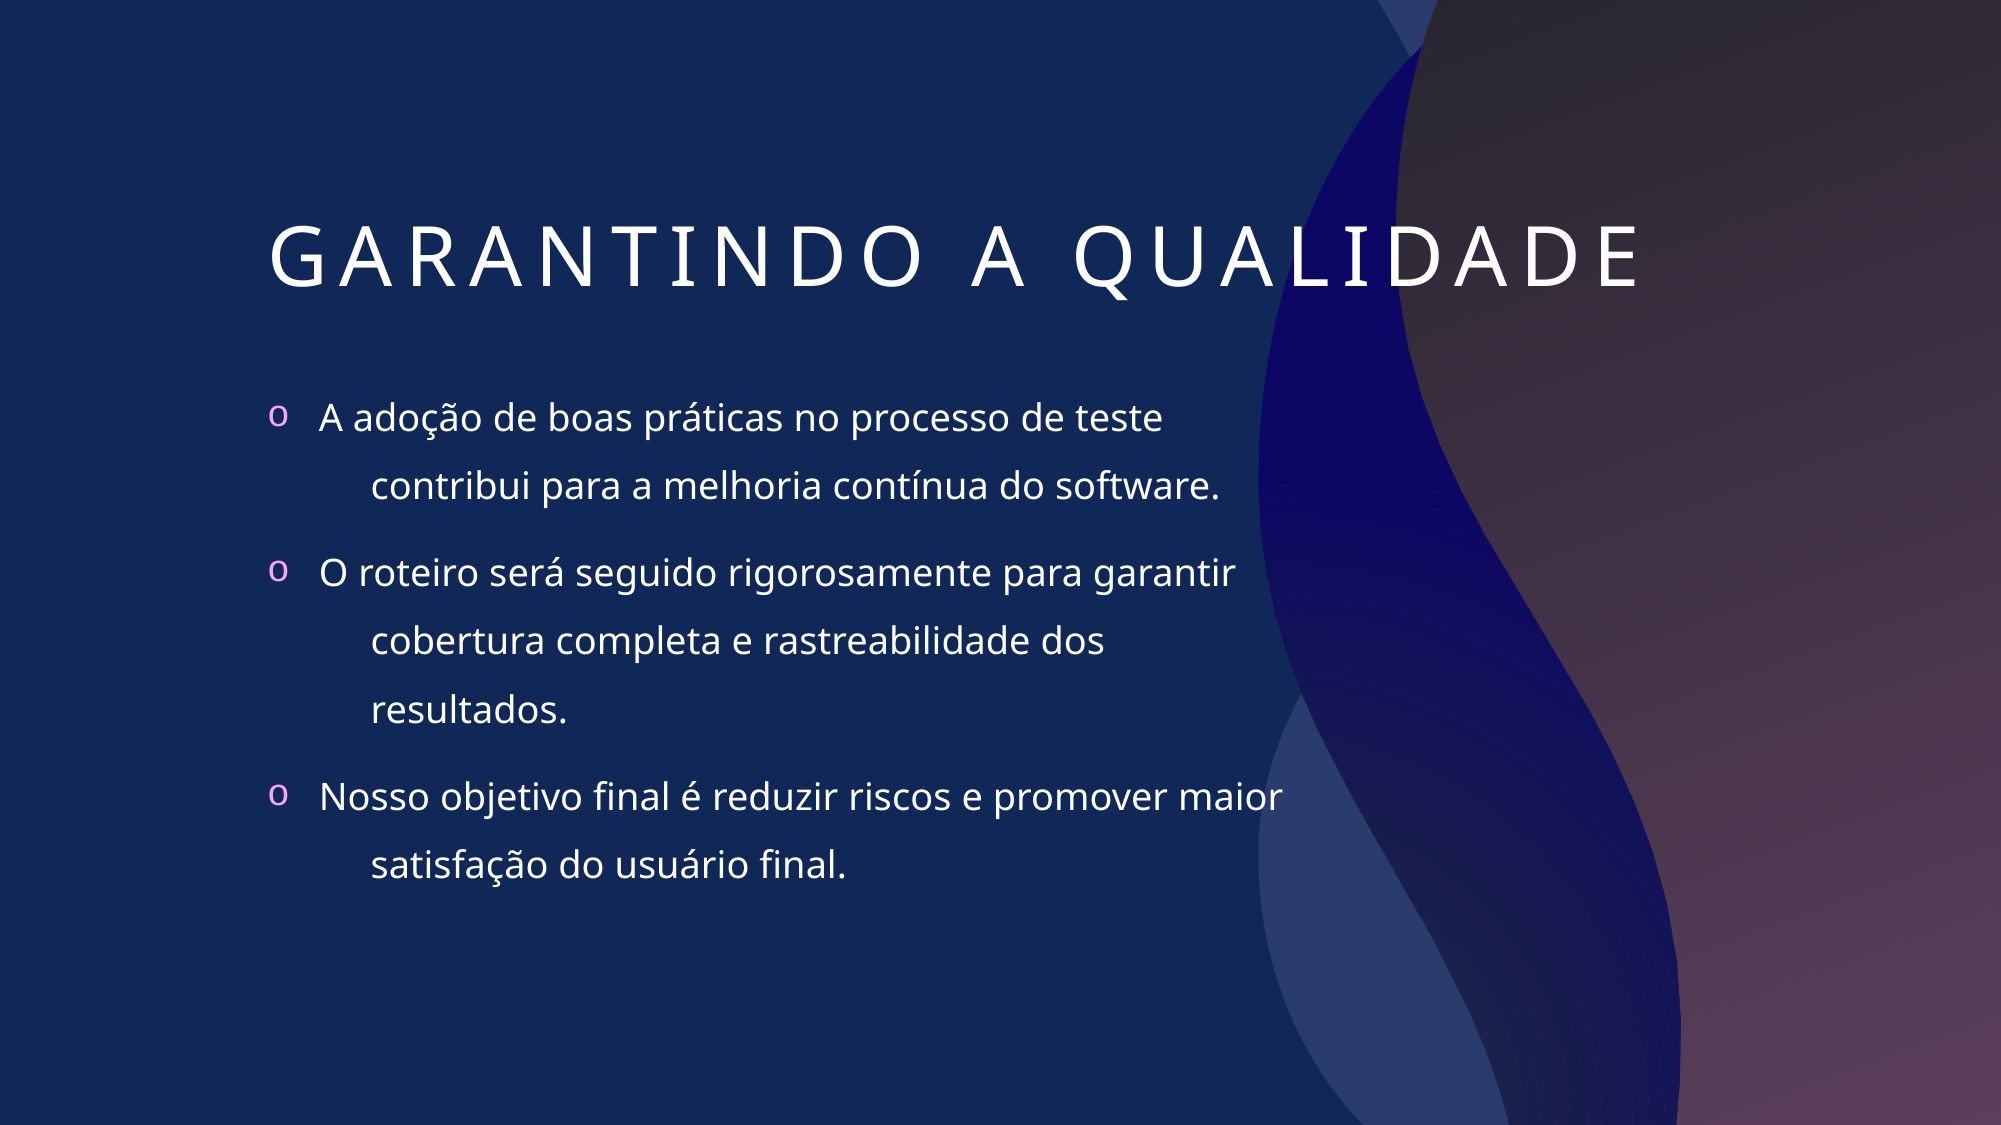

# Garantindo a Qualidade
A adoção de boas práticas no processo de teste contribui para a melhoria contínua do software.
O roteiro será seguido rigorosamente para garantir cobertura completa e rastreabilidade dos resultados.
Nosso objetivo final é reduzir riscos e promover maior satisfação do usuário final.